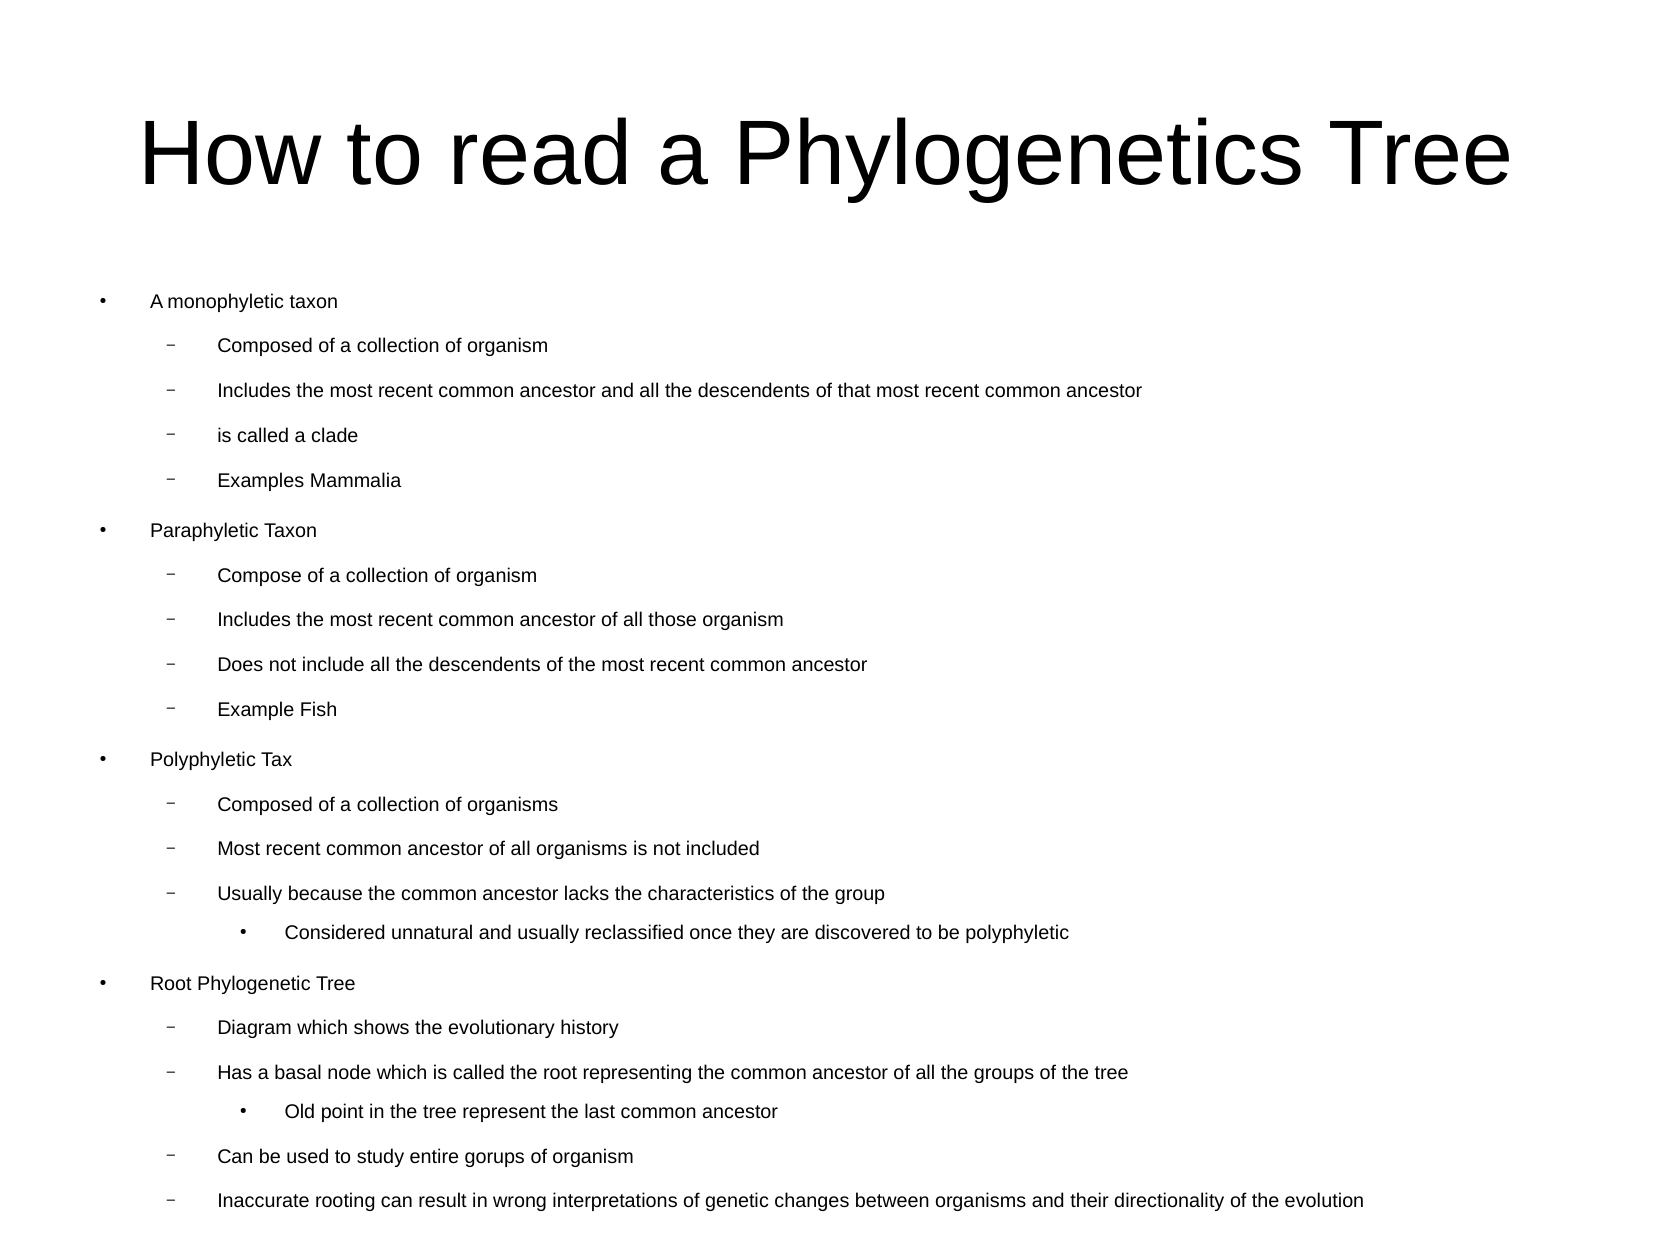

# How to read a Phylogenetics Tree
A monophyletic taxon
Composed of a collection of organism
Includes the most recent common ancestor and all the descendents of that most recent common ancestor
is called a clade
Examples Mammalia
Paraphyletic Taxon
Compose of a collection of organism
Includes the most recent common ancestor of all those organism
Does not include all the descendents of the most recent common ancestor
Example Fish
Polyphyletic Tax
Composed of a collection of organisms
Most recent common ancestor of all organisms is not included
Usually because the common ancestor lacks the characteristics of the group
Considered unnatural and usually reclassified once they are discovered to be polyphyletic
Root Phylogenetic Tree
Diagram which shows the evolutionary history
Has a basal node which is called the root representing the common ancestor of all the groups of the tree
Old point in the tree represent the last common ancestor
Can be used to study entire gorups of organism
Inaccurate rooting can result in wrong interpretations of genetic changes between organisms and their directionality of the evolution